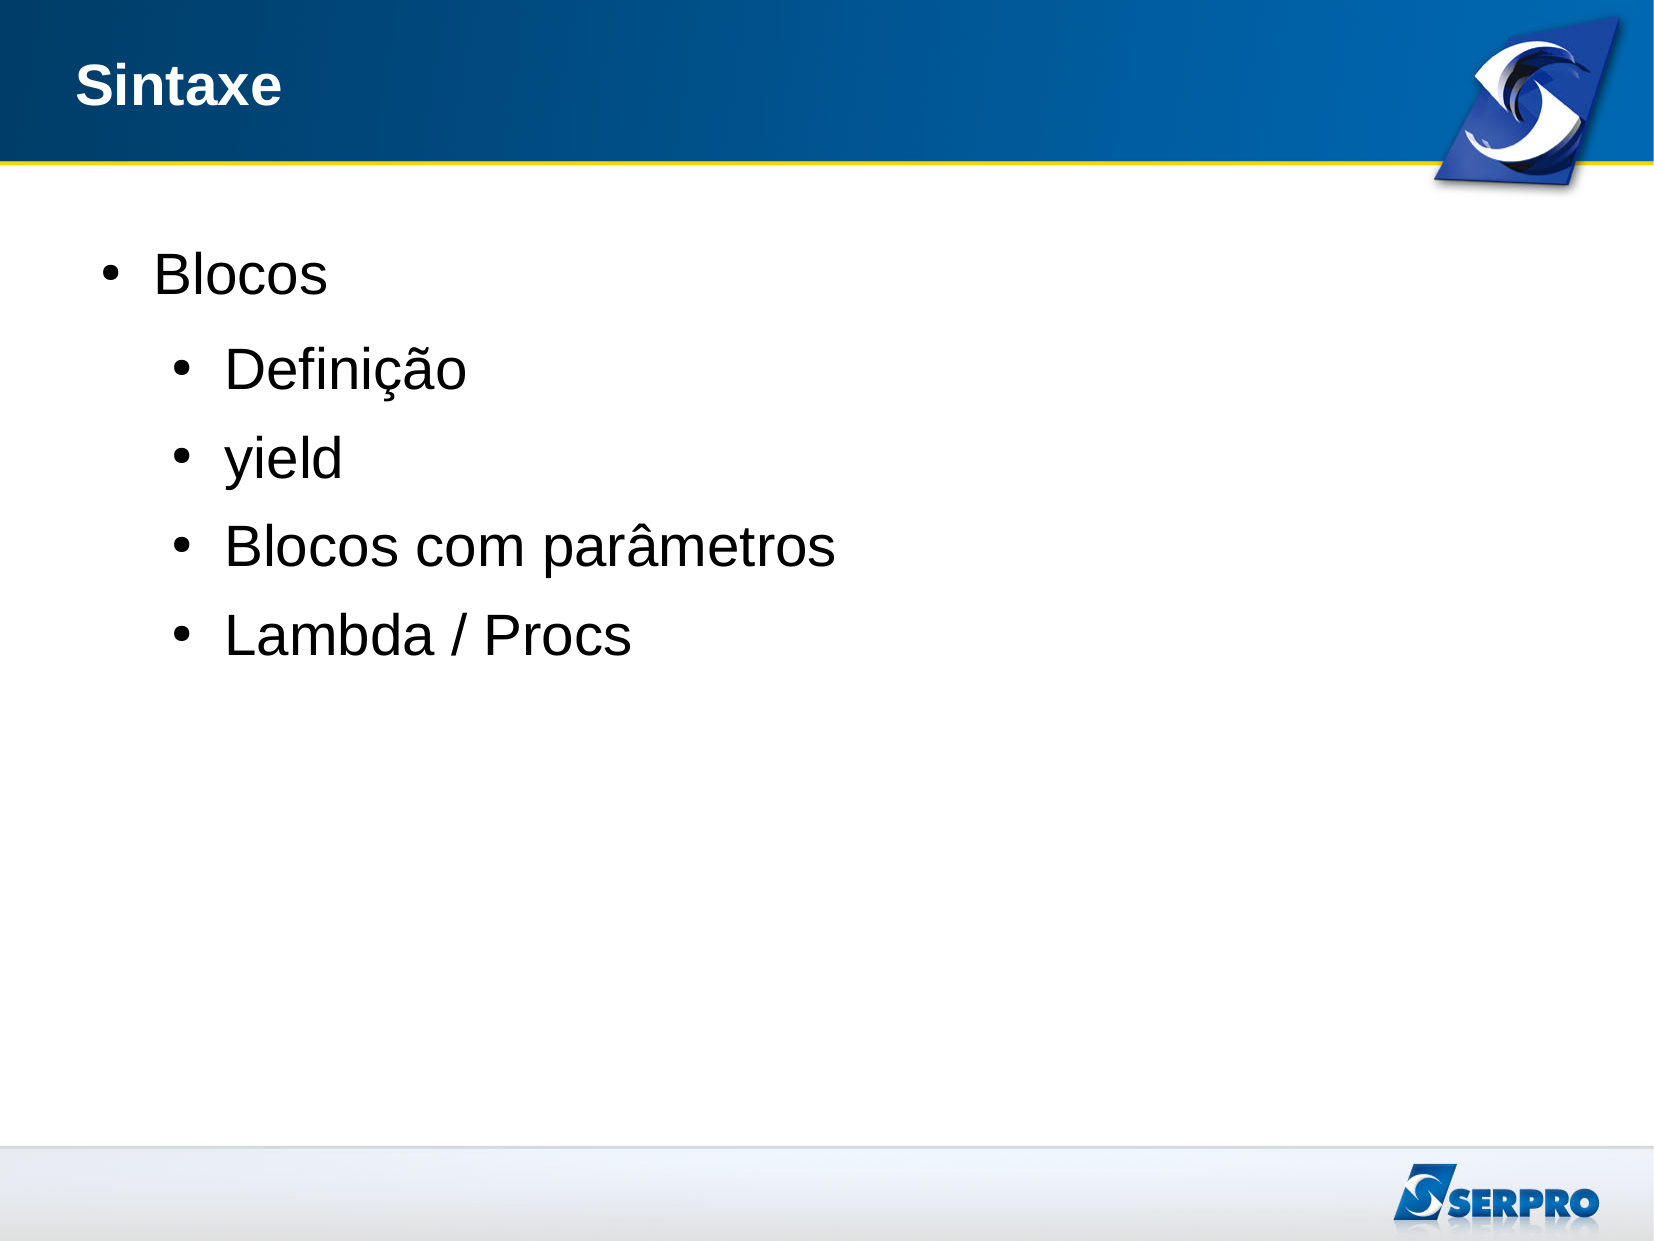

# Sintaxe
Blocos
Definição
yield
Blocos com parâmetros
Lambda / Procs